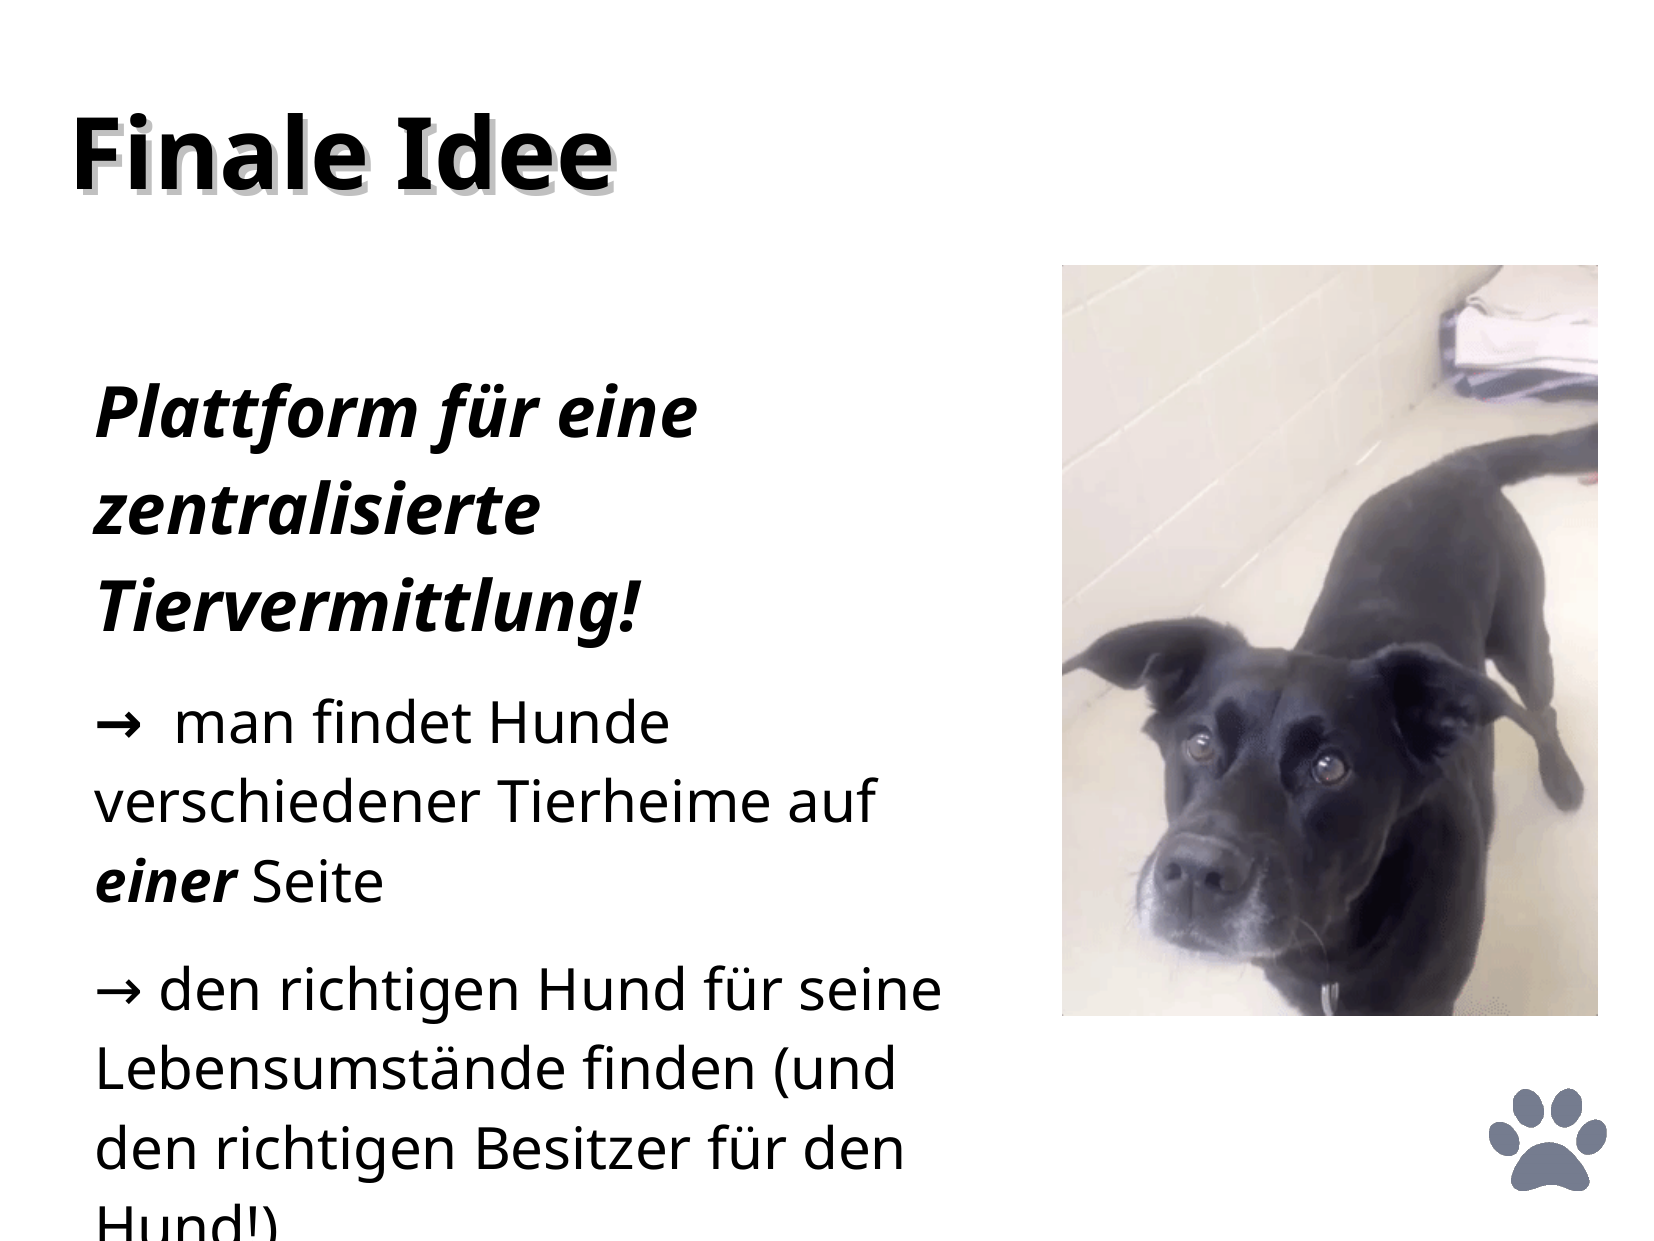

Finale Idee
# Plattform für eine zentralisierte Tiervermittlung!
→ man findet Hunde verschiedener Tierheime auf einer Seite
→ den richtigen Hund für seine Lebensumstände finden (und den richtigen Besitzer für den Hund!)